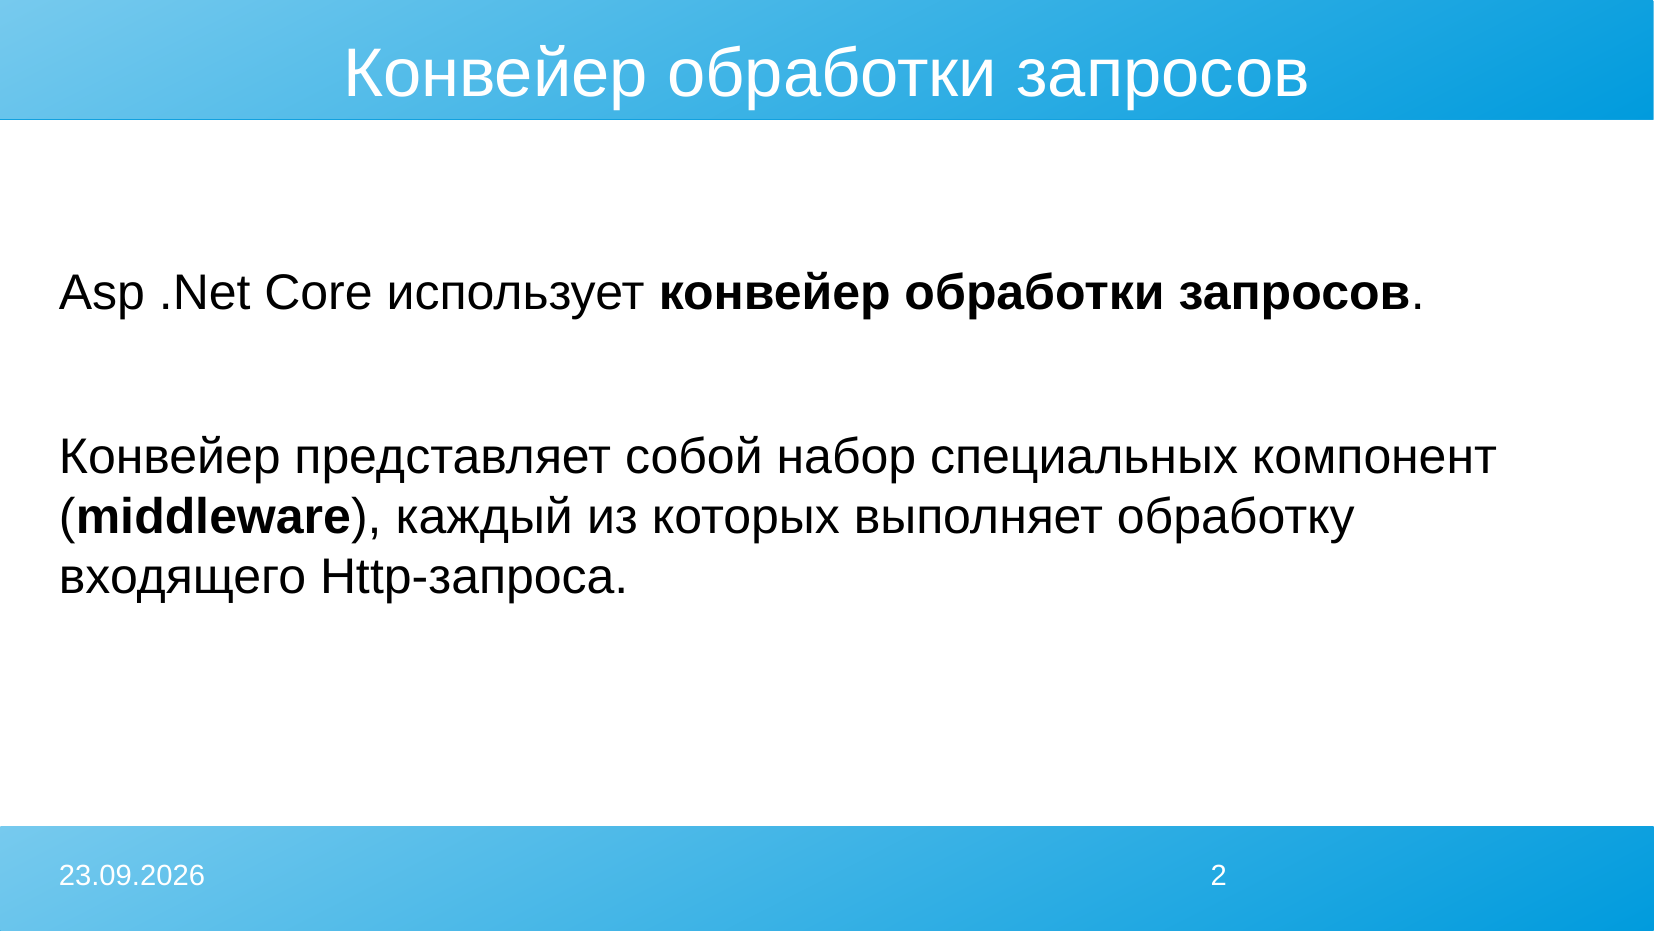

# Конвейер обработки запросов
Asp .Net Core использует конвейер обработки запросов.
Конвейер представляет собой набор специальных компонент (middleware), каждый из которых выполняет обработку входящего Http-запроса.